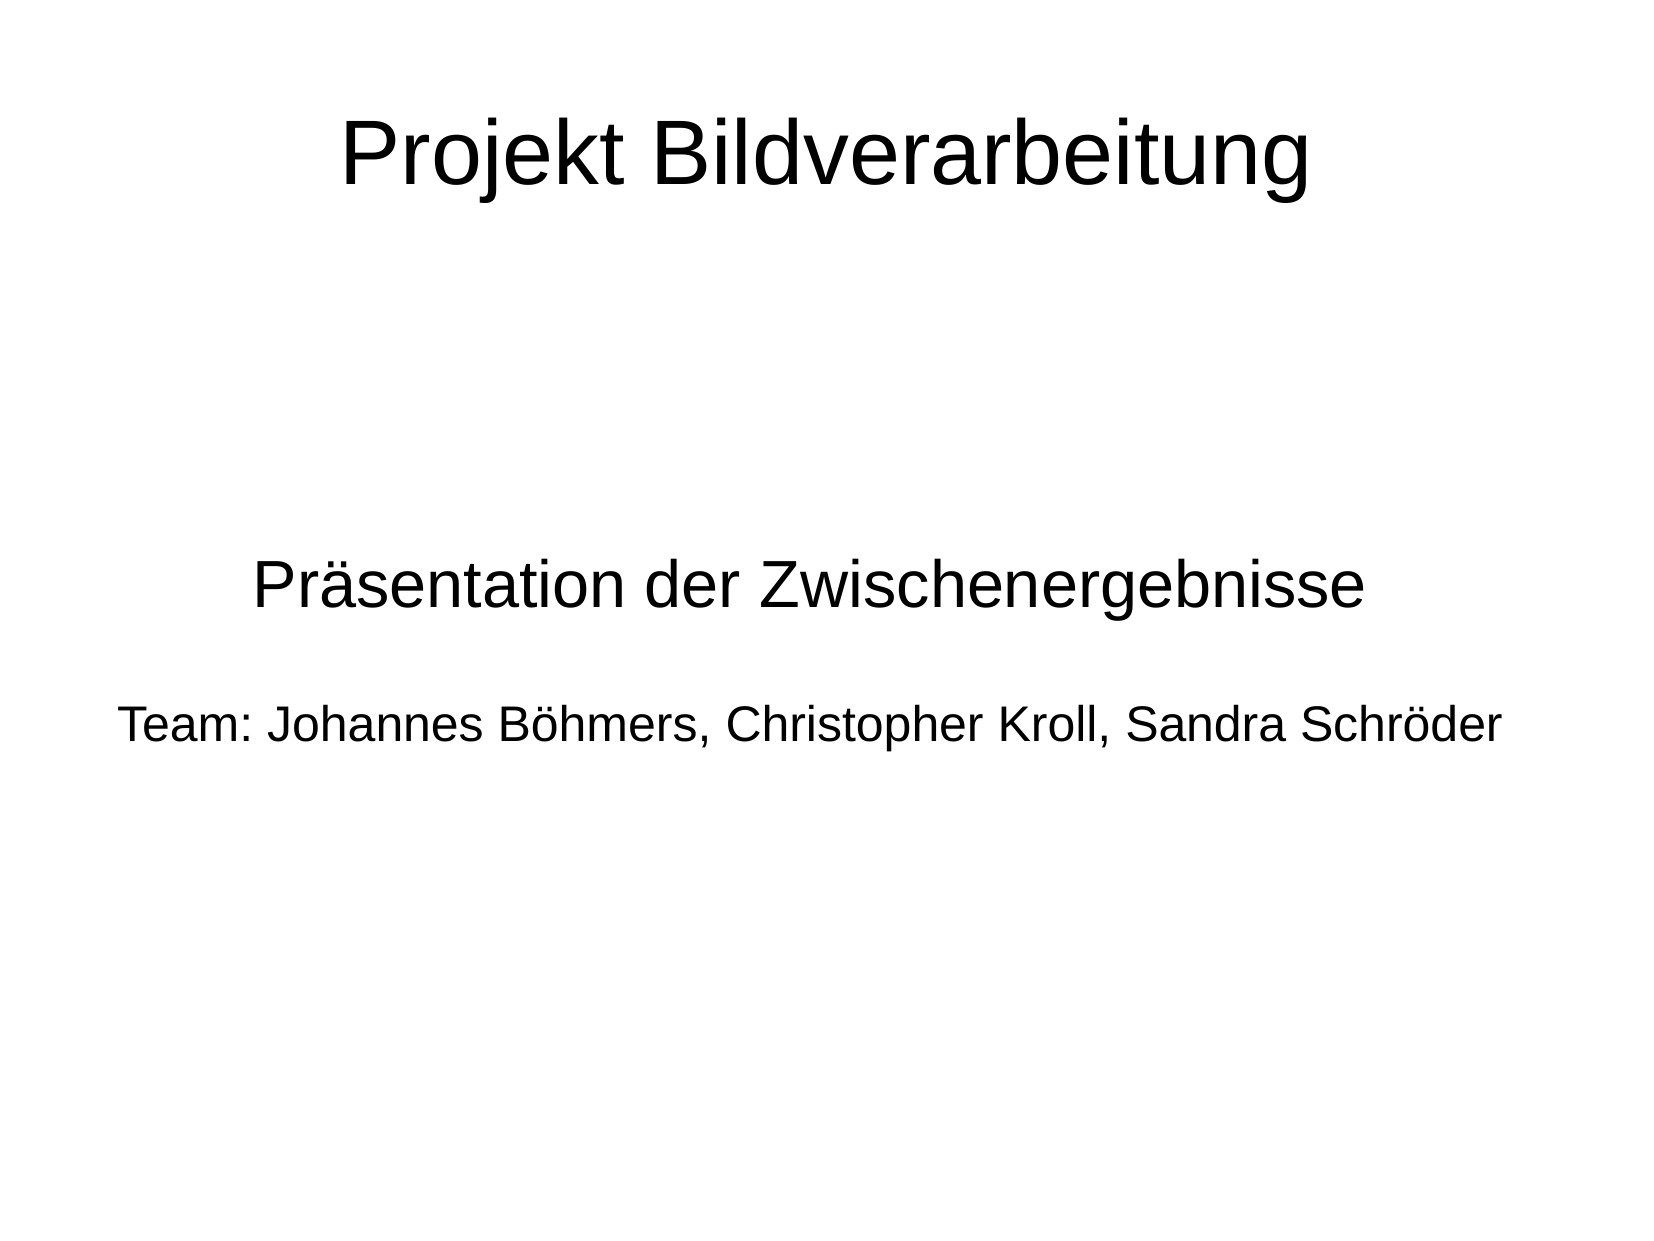

# Projekt Bildverarbeitung
Präsentation der Zwischenergebnisse
Team: Johannes Böhmers, Christopher Kroll, Sandra Schröder